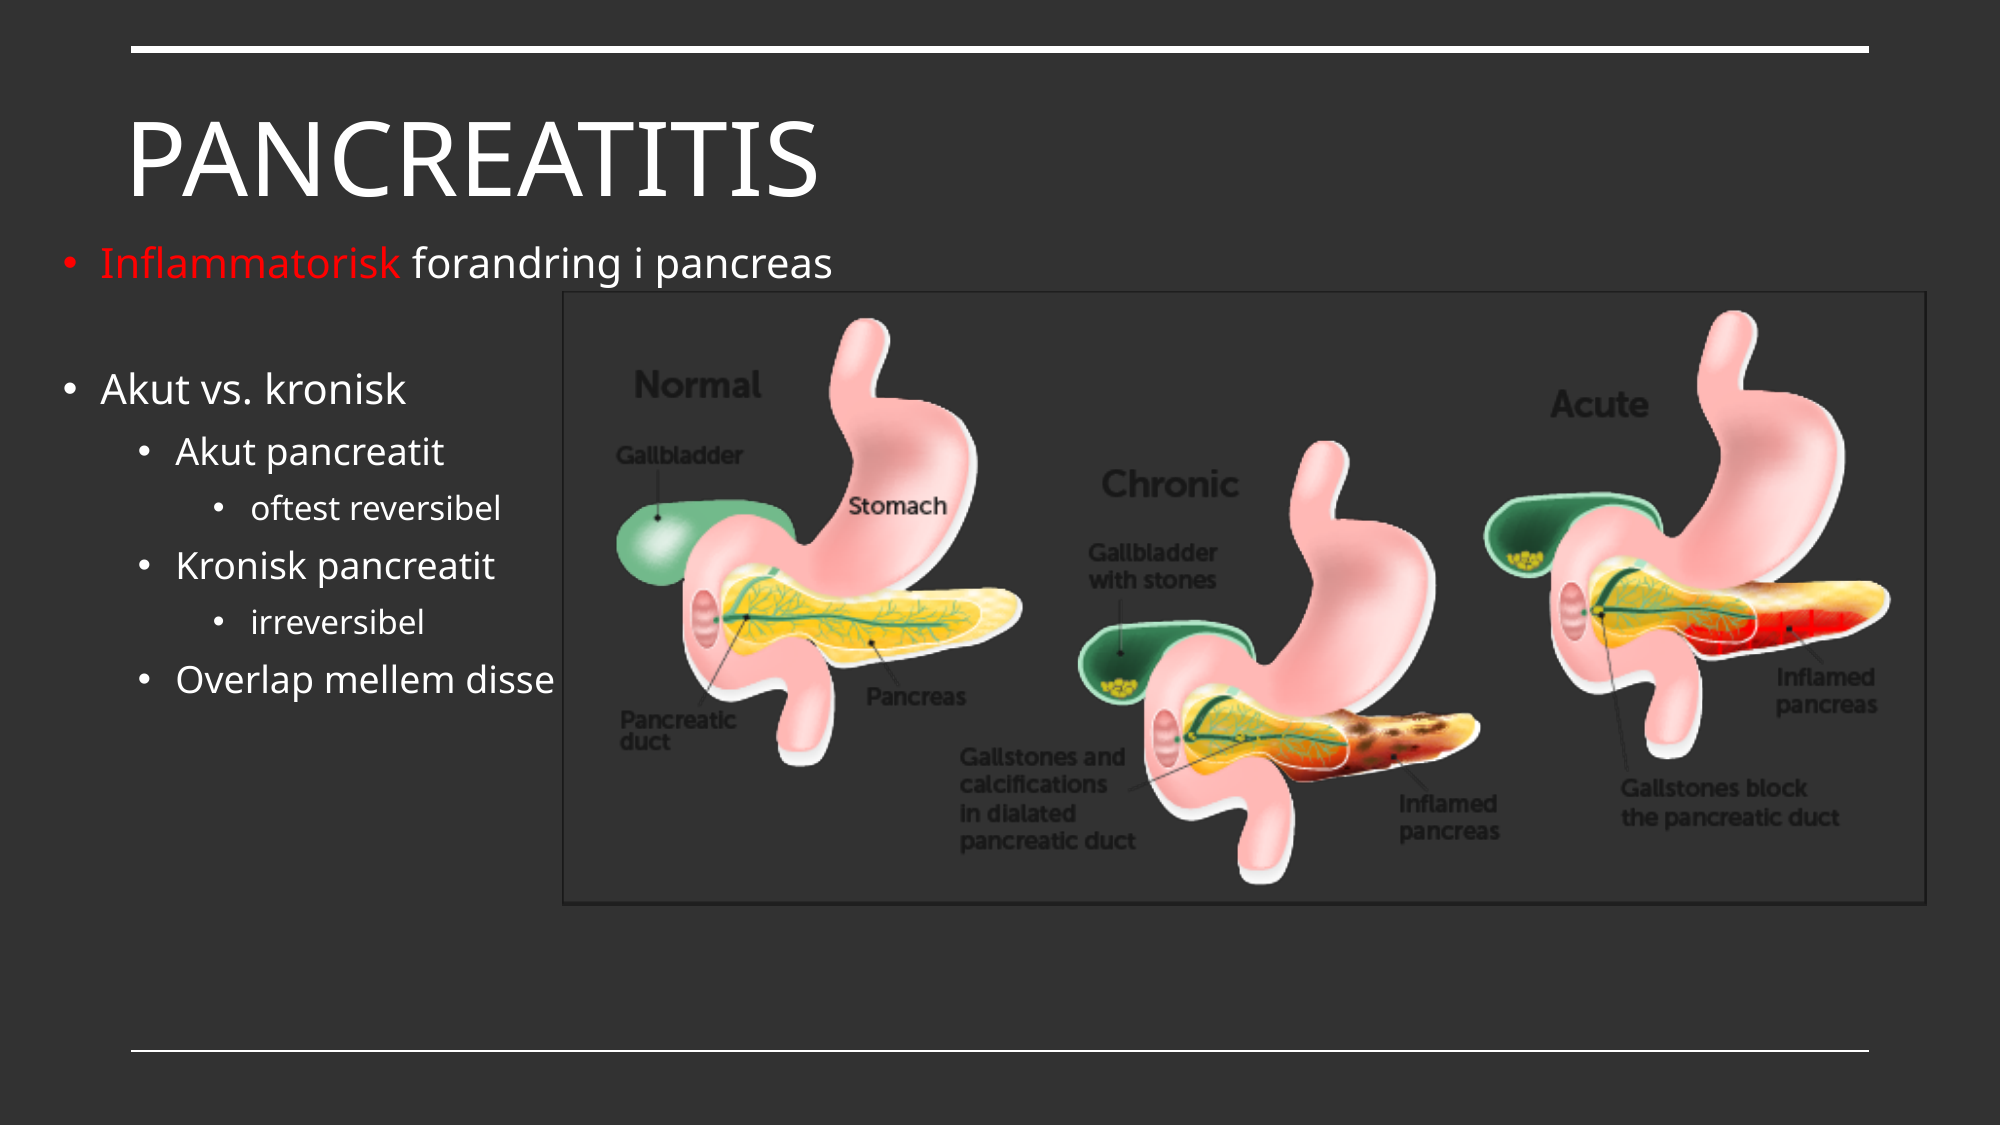

# Pancreatitis
Inflammatorisk forandring i pancreas
Akut vs. kronisk
Akut pancreatit
oftest reversibel
Kronisk pancreatit
irreversibel
Overlap mellem disse